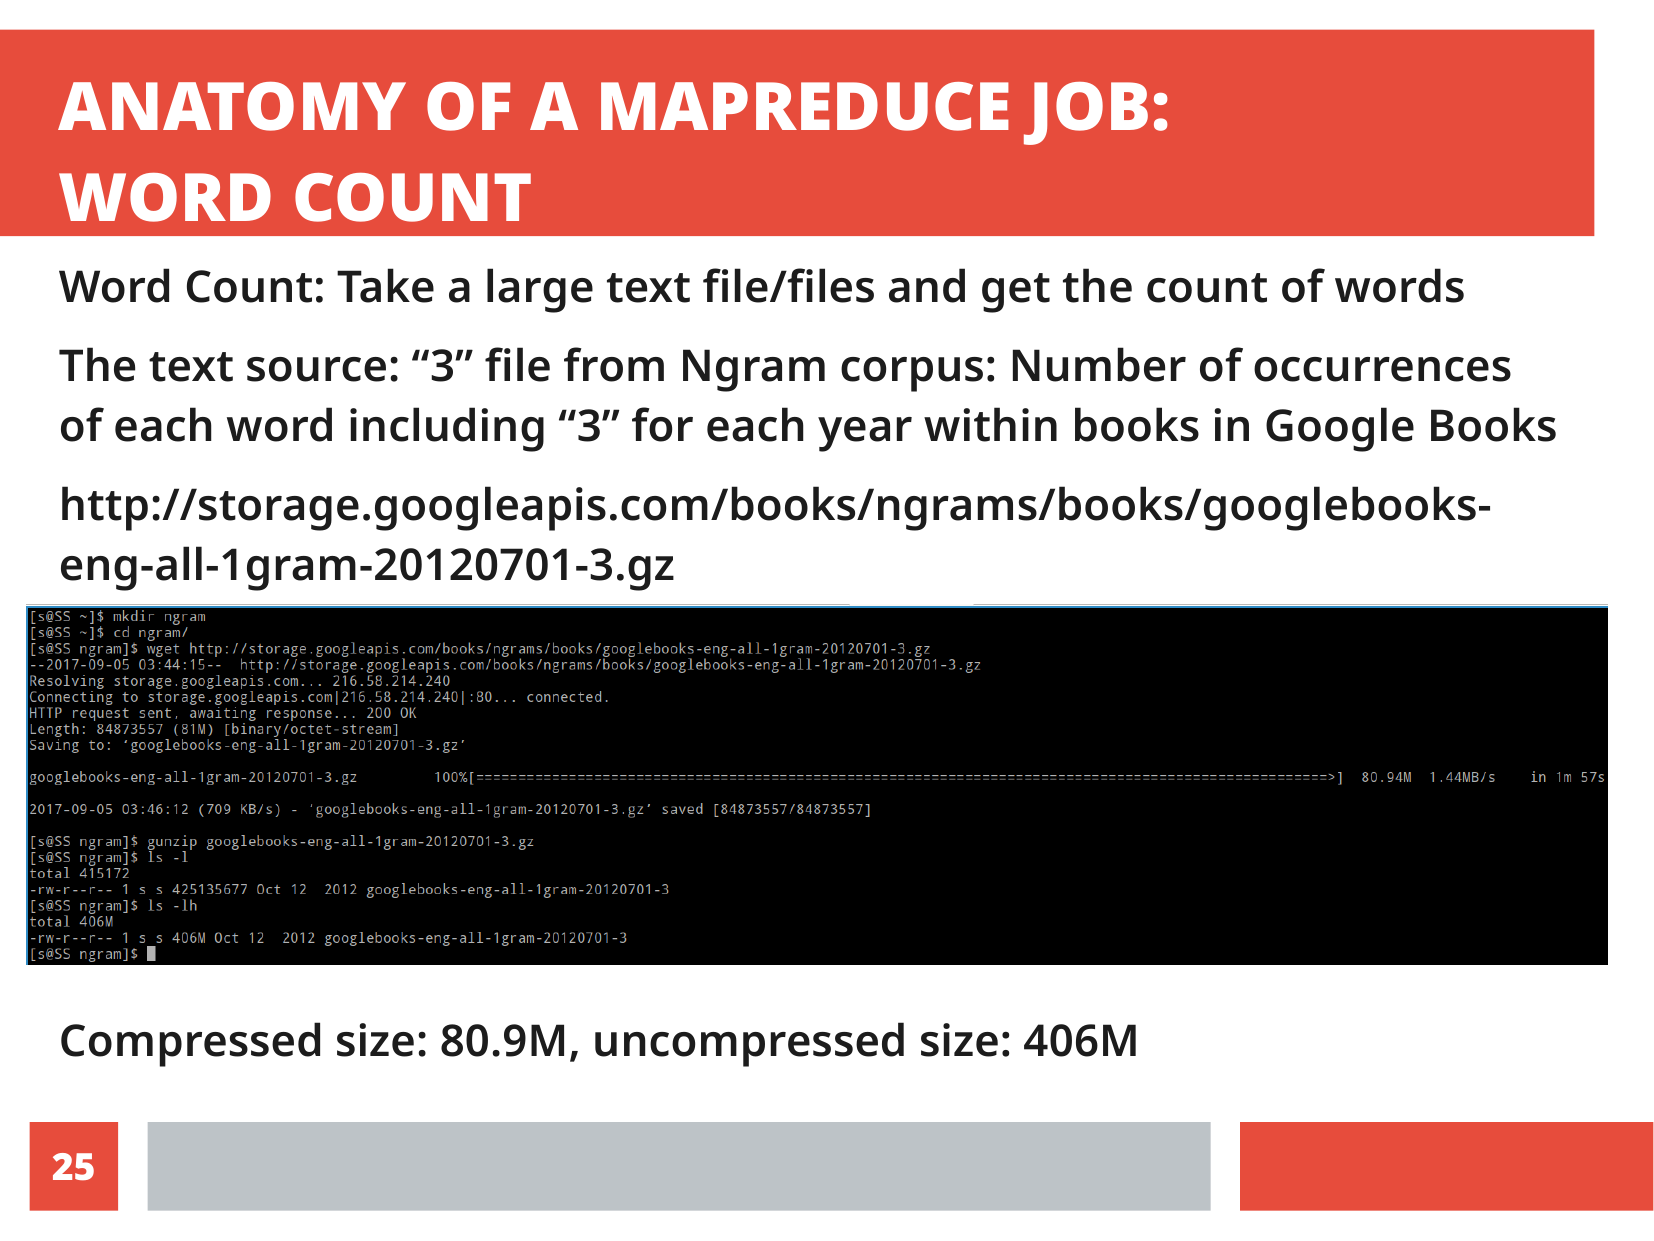

# ANATOMY OF A MAPREDUCE JOB: WORD COUNT
Word Count: Take a large text file/files and get the count of words
The text source: “3” file from Ngram corpus: Number of occurrences of each word including “3” for each year within books in Google Books
http://storage.googleapis.com/books/ngrams/books/googlebooks-eng-all-1gram-20120701-3.gz
Compressed size: 80.9M, uncompressed size: 406M
25